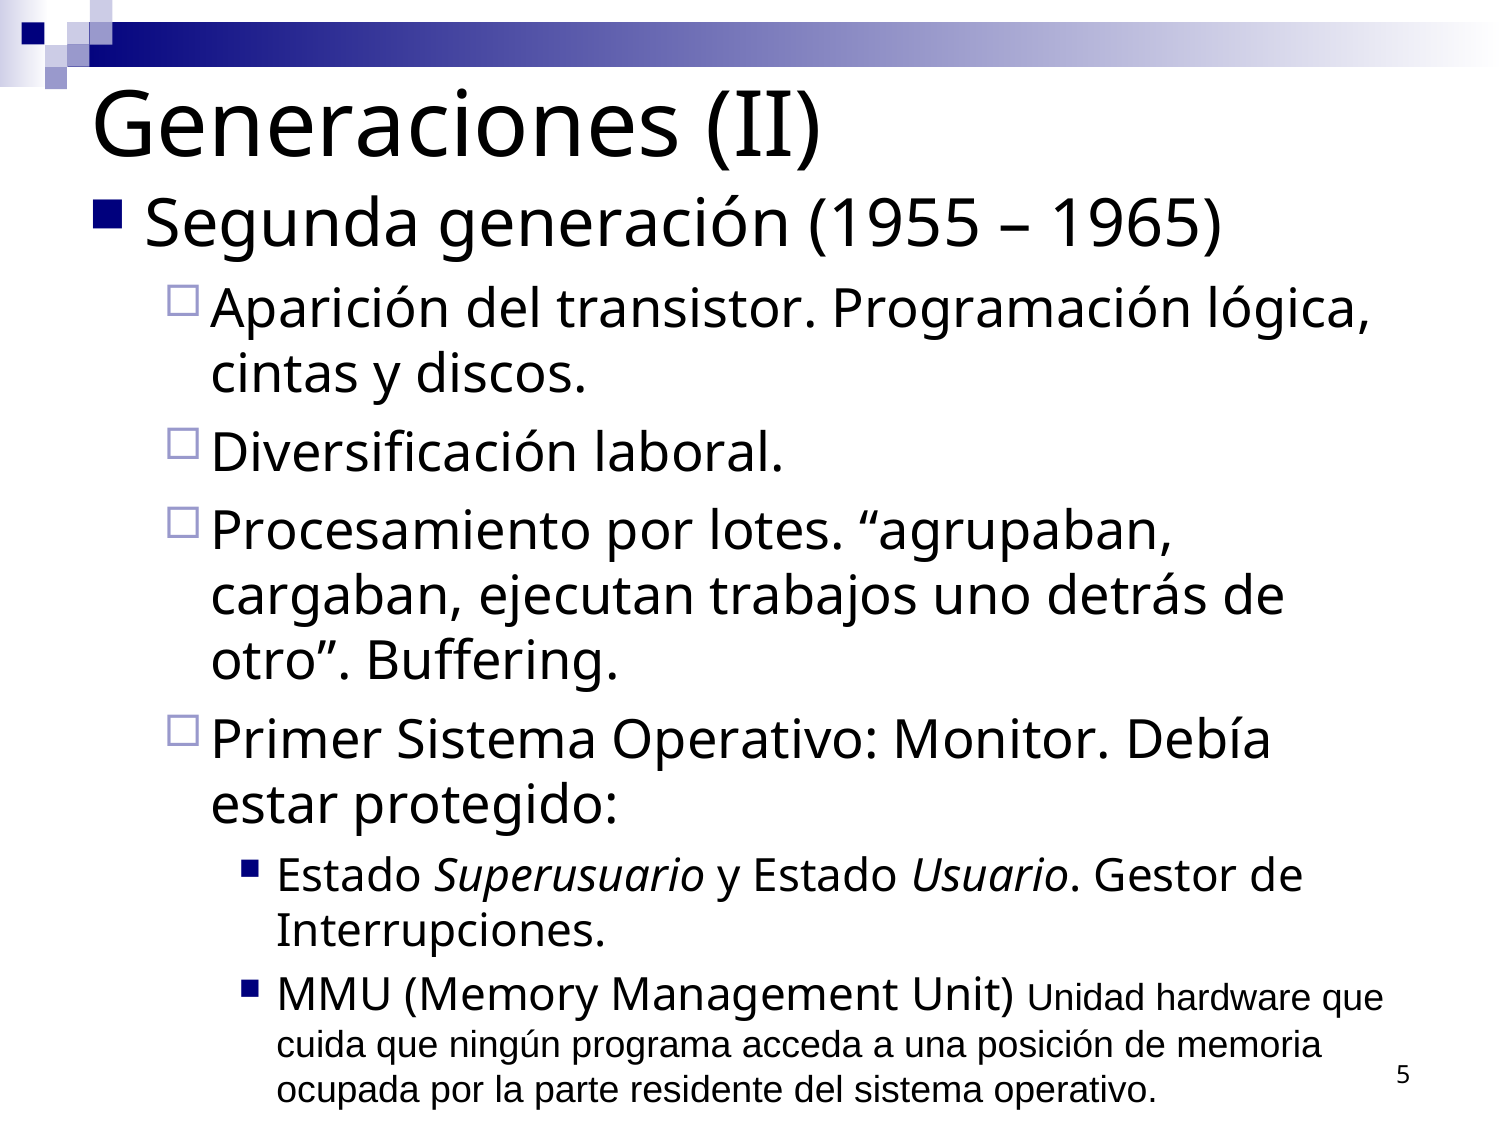

Generaciones (II)
Segunda generación (1955 – 1965)
Aparición del transistor. Programación lógica, cintas y discos.
Diversificación laboral.
Procesamiento por lotes. “agrupaban, cargaban, ejecutan trabajos uno detrás de otro”. Buffering.
Primer Sistema Operativo: Monitor. Debía estar protegido:
Estado Superusuario y Estado Usuario. Gestor de Interrupciones.
MMU (Memory Management Unit) Unidad hardware que cuida que ningún programa acceda a una posición de memoria ocupada por la parte residente del sistema operativo.